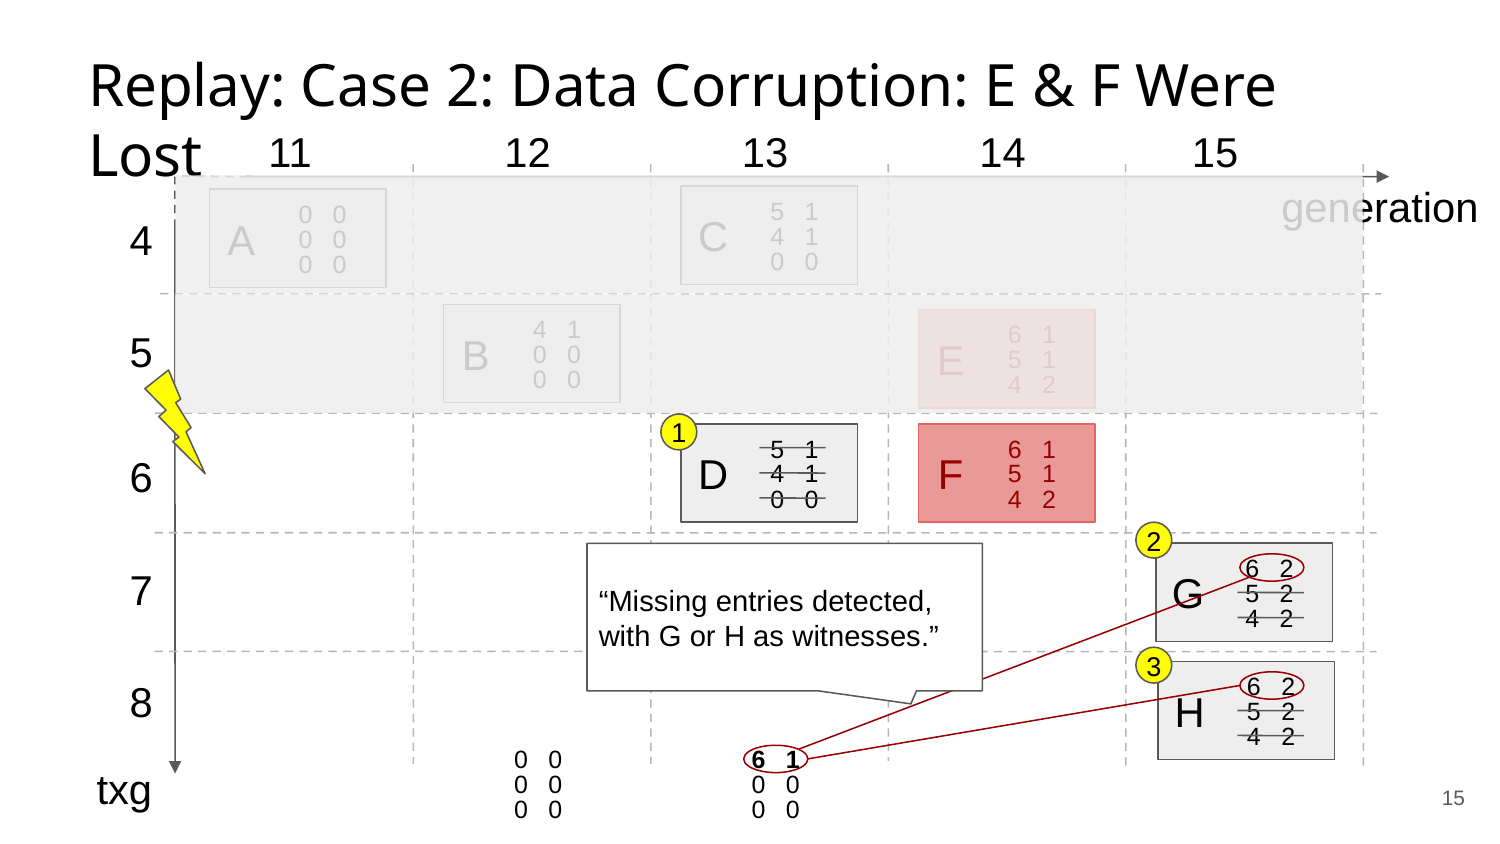

# Replay: Case 2: Data Corruption: E & F Were Lost
11
12
13
14
15
5
1
C
4
1
0
0
0
0
A
0
0
0
0
generation
4
4
1
B
0
0
0
0
6
1
E
5
1
4
2
5
1
5
1
D
4
1
0
0
6
1
F
5
1
4
2
6
2
6
2
G
5
2
4
2
“Missing entries detected, with G or H as witnesses.”
7
3
6
2
H
5
2
4
2
8
0
0
0
0
0
0
6
1
0
0
0
0
txg